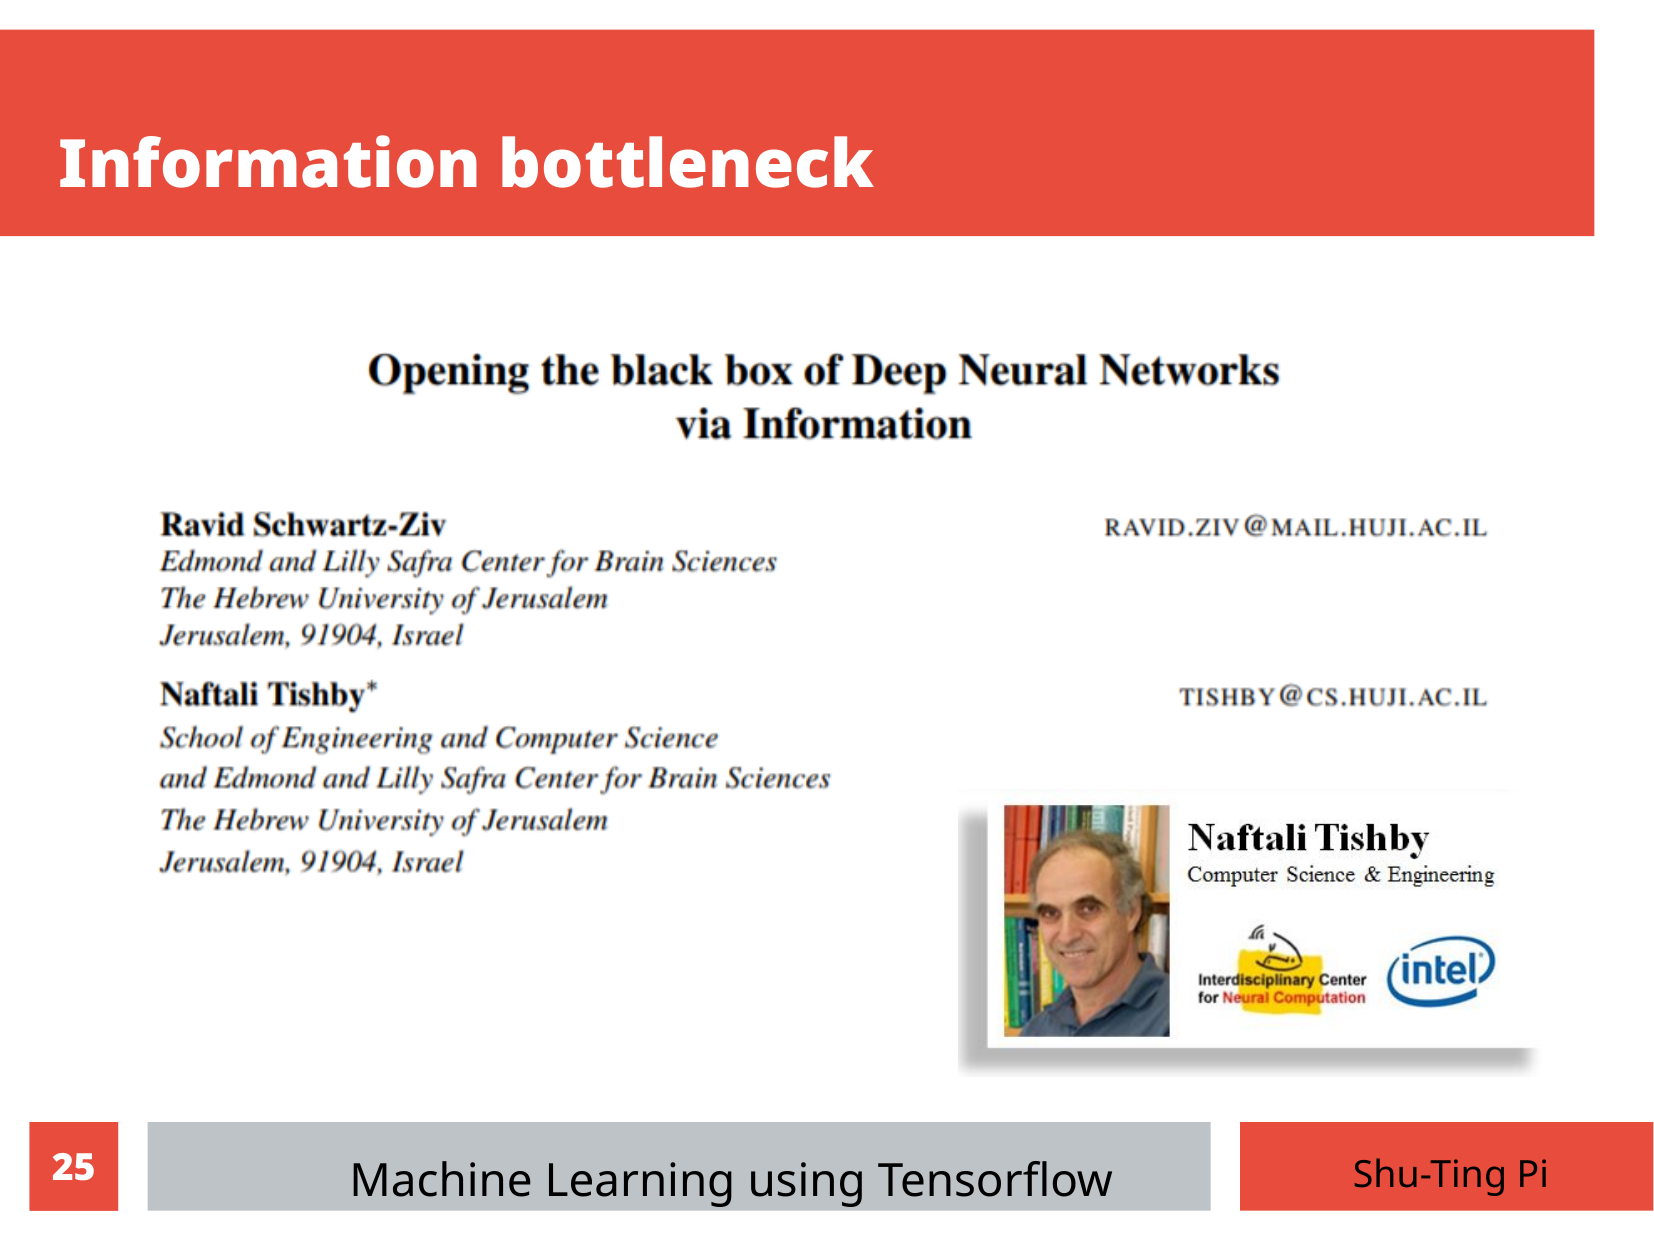

# Information bottleneck
25
Machine Learning using Tensorflow
Shu-Ting Pi